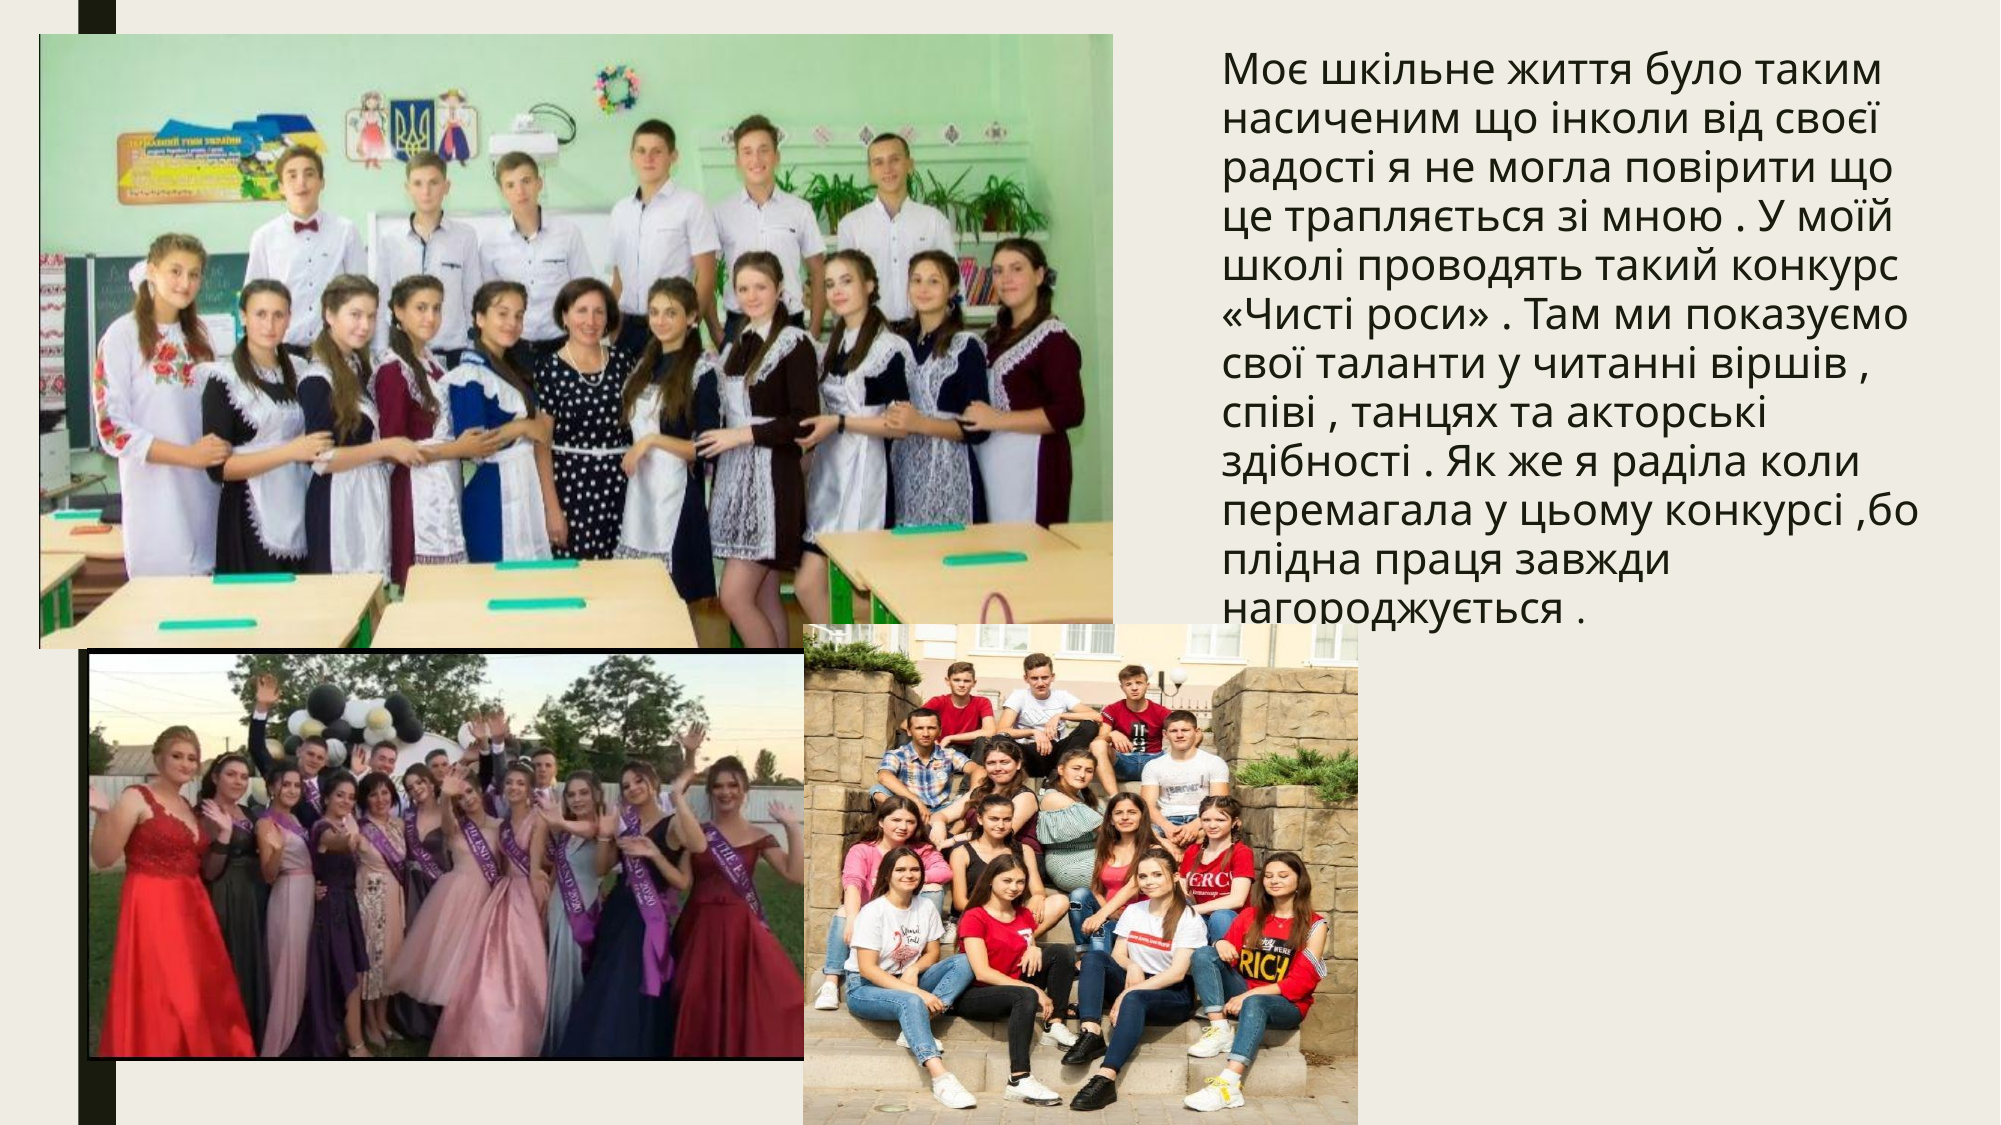

# Моє шкільне життя було таким насиченим що інколи від своєї радості я не могла повірити що це трапляється зі мною . У моїй школі проводять такий конкурс «Чисті роси» . Там ми показуємо свої таланти у читанні віршів , співі , танцях та акторські здібності . Як же я раділа коли перемагала у цьому конкурсі ,бо плідна праця завжди нагороджується .